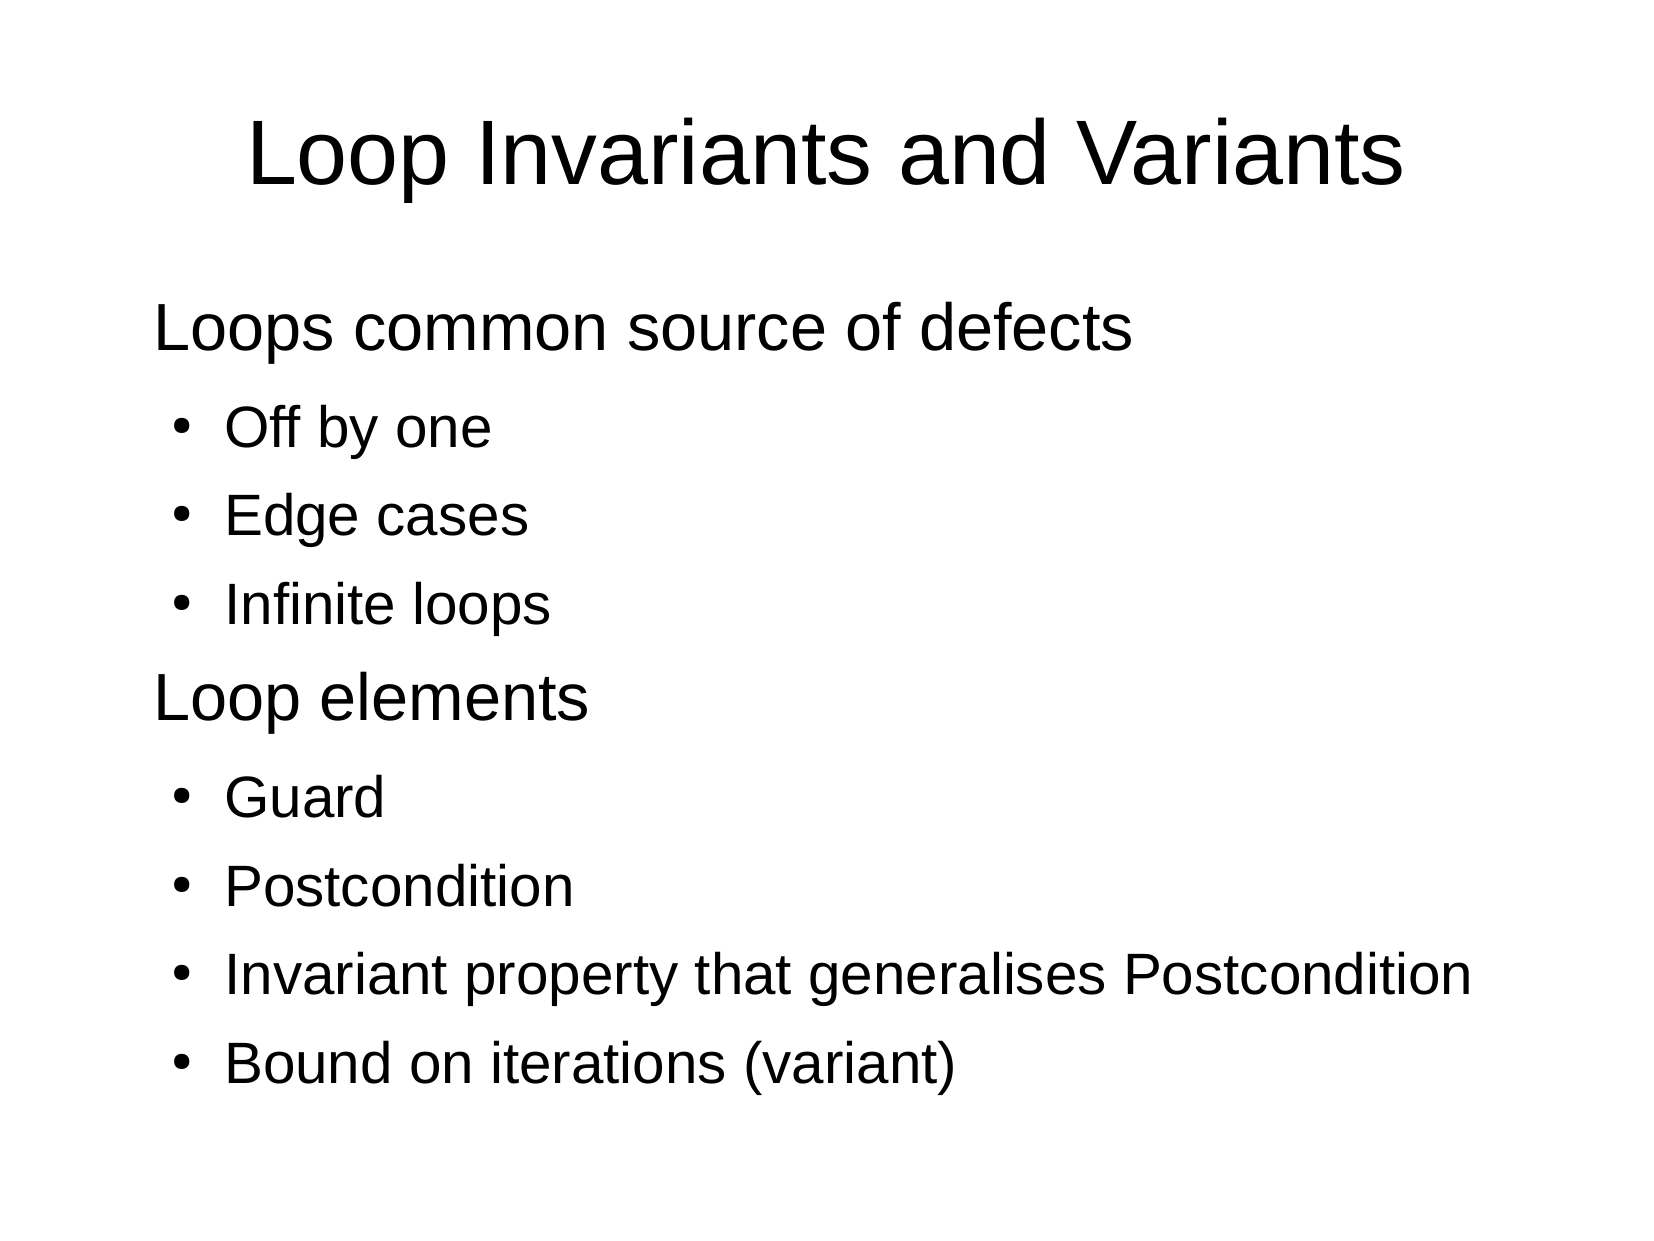

# Loop Invariants and Variants
Loops common source of defects
Off by one
Edge cases
Infinite loops
Loop elements
Guard
Postcondition
Invariant property that generalises Postcondition
Bound on iterations (variant)